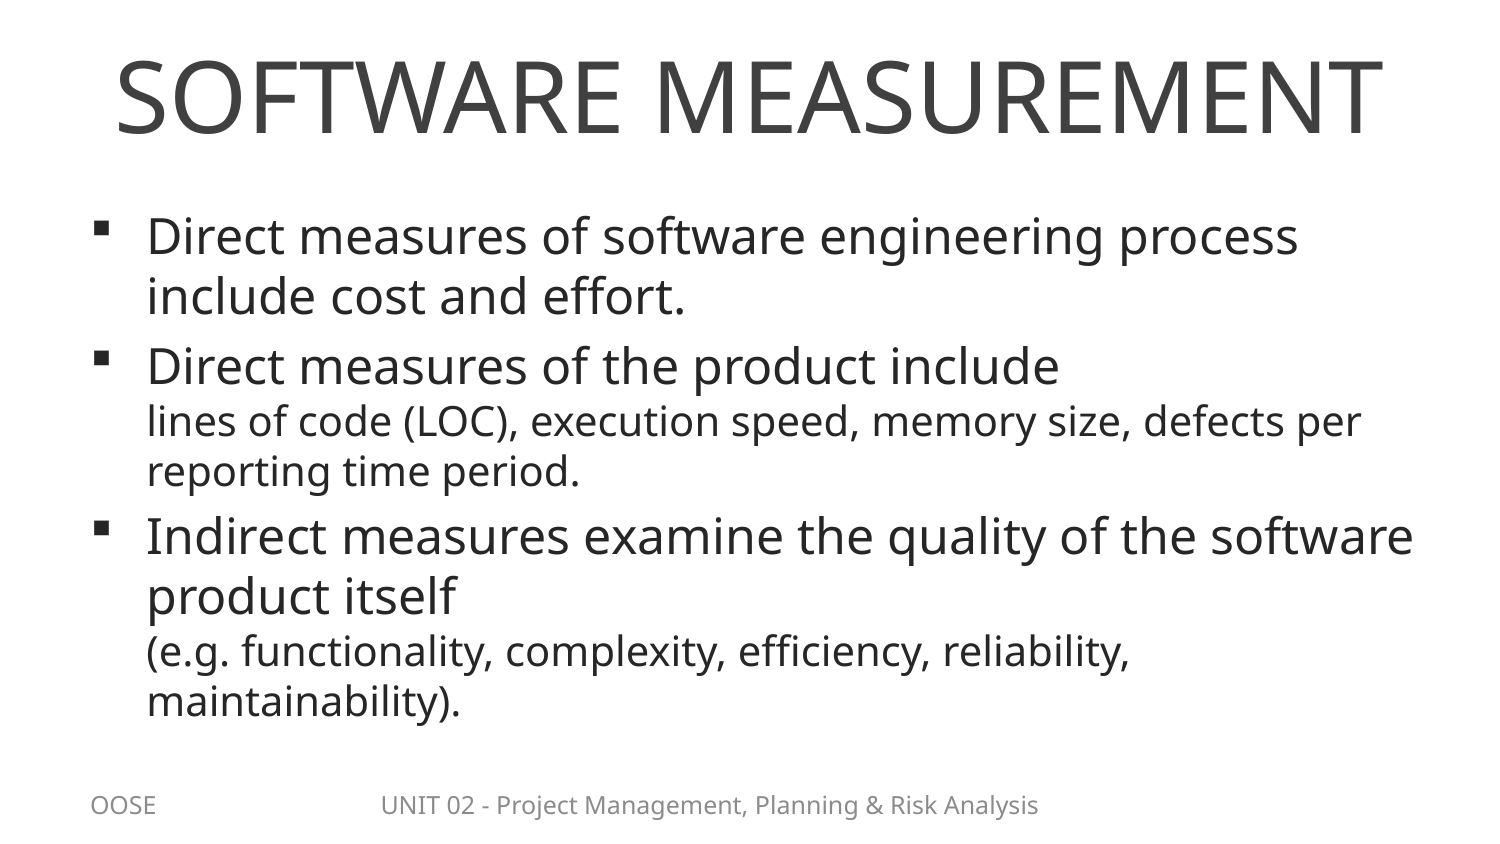

# Software measurement
Direct measures of software engineering process include cost and effort.
Direct measures of the product include
lines of code (LOC), execution speed, memory size, defects per reporting time period.
Indirect measures examine the quality of the software product itself
(e.g. functionality, complexity, efficiency, reliability, maintainability).
OOSE
UNIT 02 - Project Management, Planning & Risk Analysis